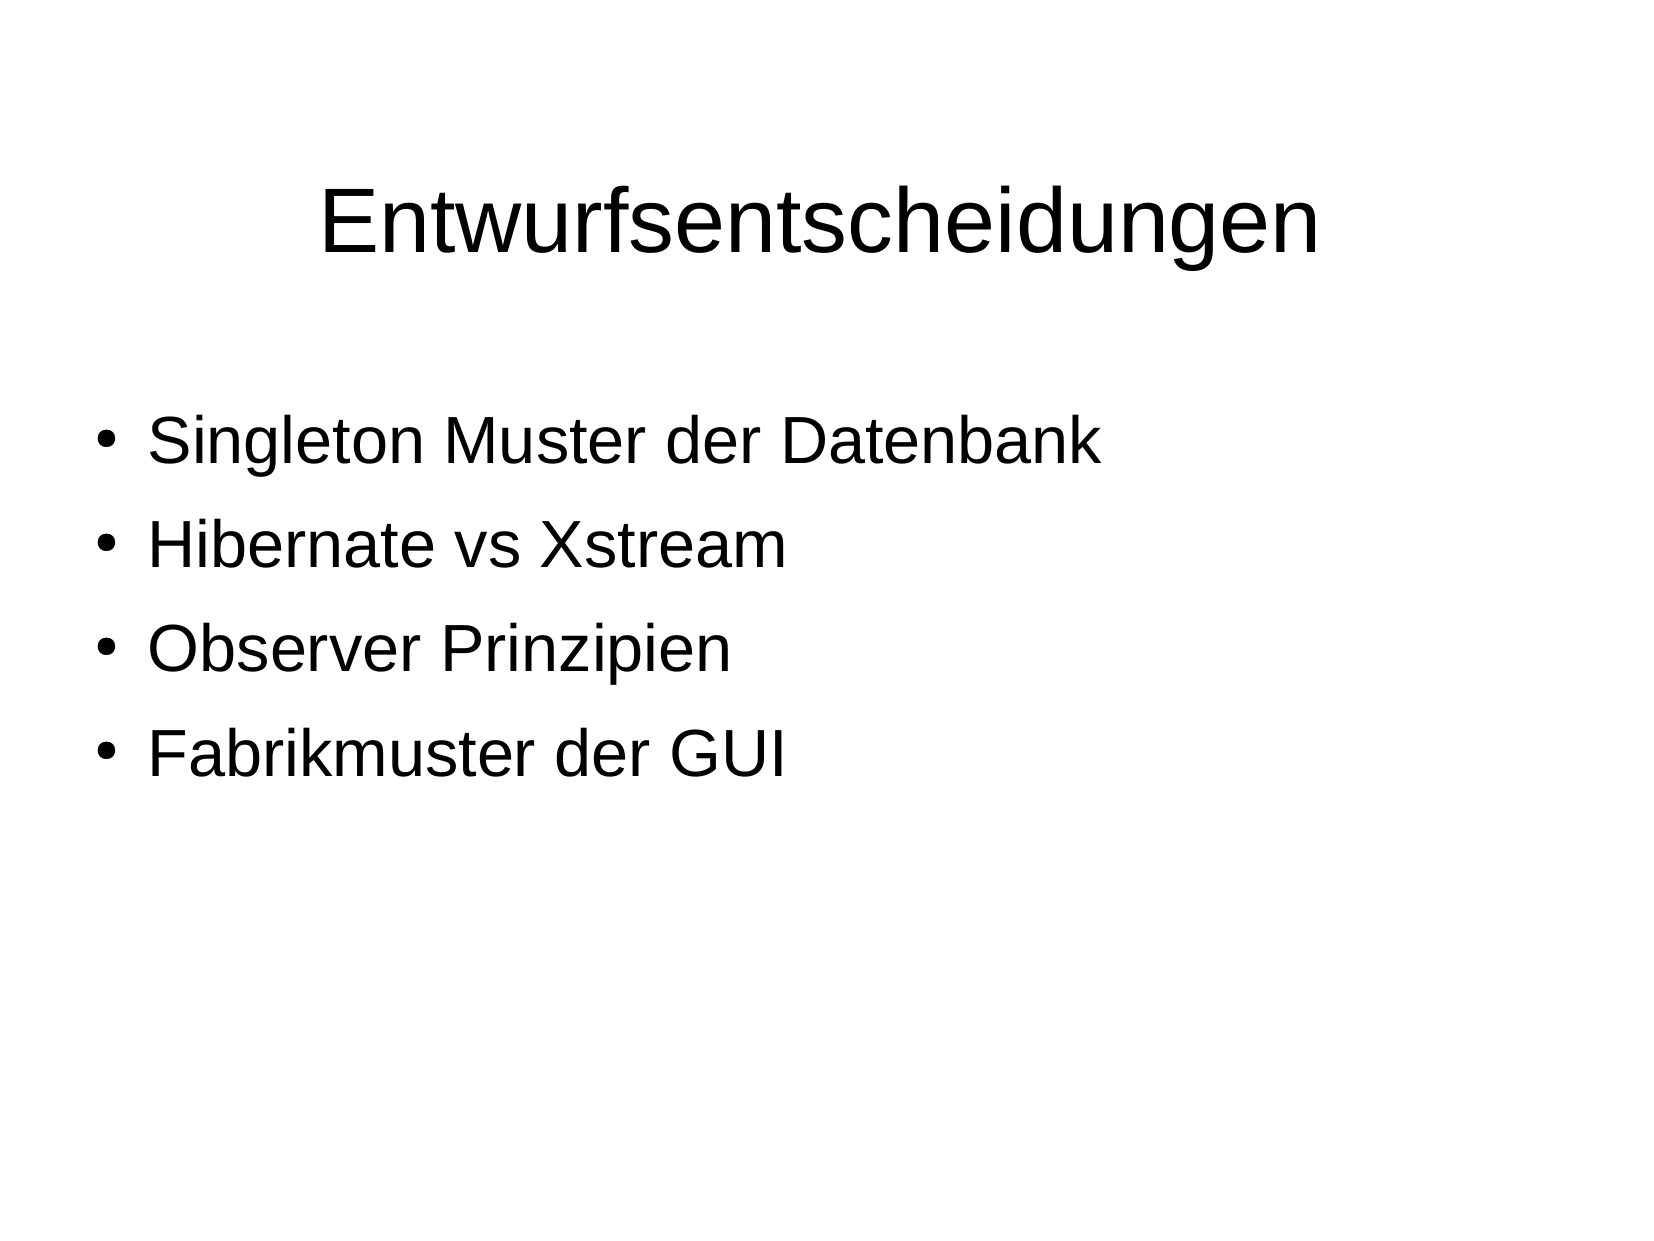

# Entwurfsentscheidungen
Singleton Muster der Datenbank
Hibernate vs Xstream
Observer Prinzipien
Fabrikmuster der GUI